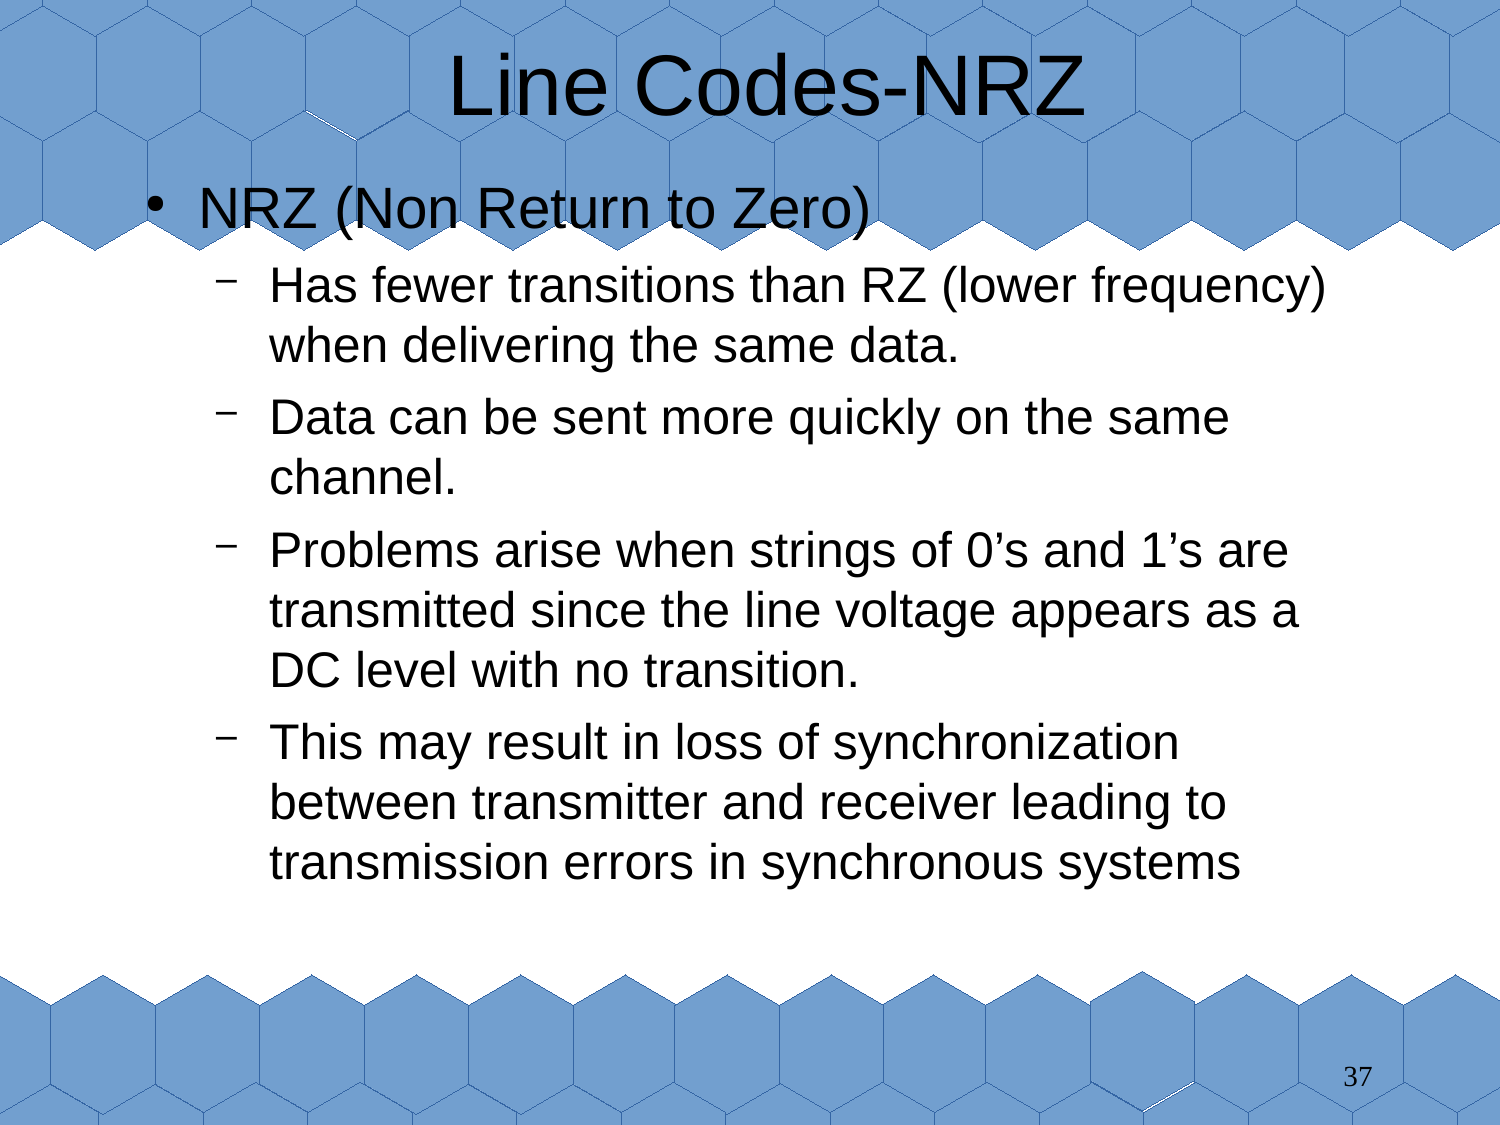

# Line Codes-NRZ
NRZ (Non Return to Zero)
Has fewer transitions than RZ (lower frequency) when delivering the same data.
Data can be sent more quickly on the same channel.
Problems arise when strings of 0’s and 1’s are transmitted since the line voltage appears as a DC level with no transition.
This may result in loss of synchronization between transmitter and receiver leading to transmission errors in synchronous systems